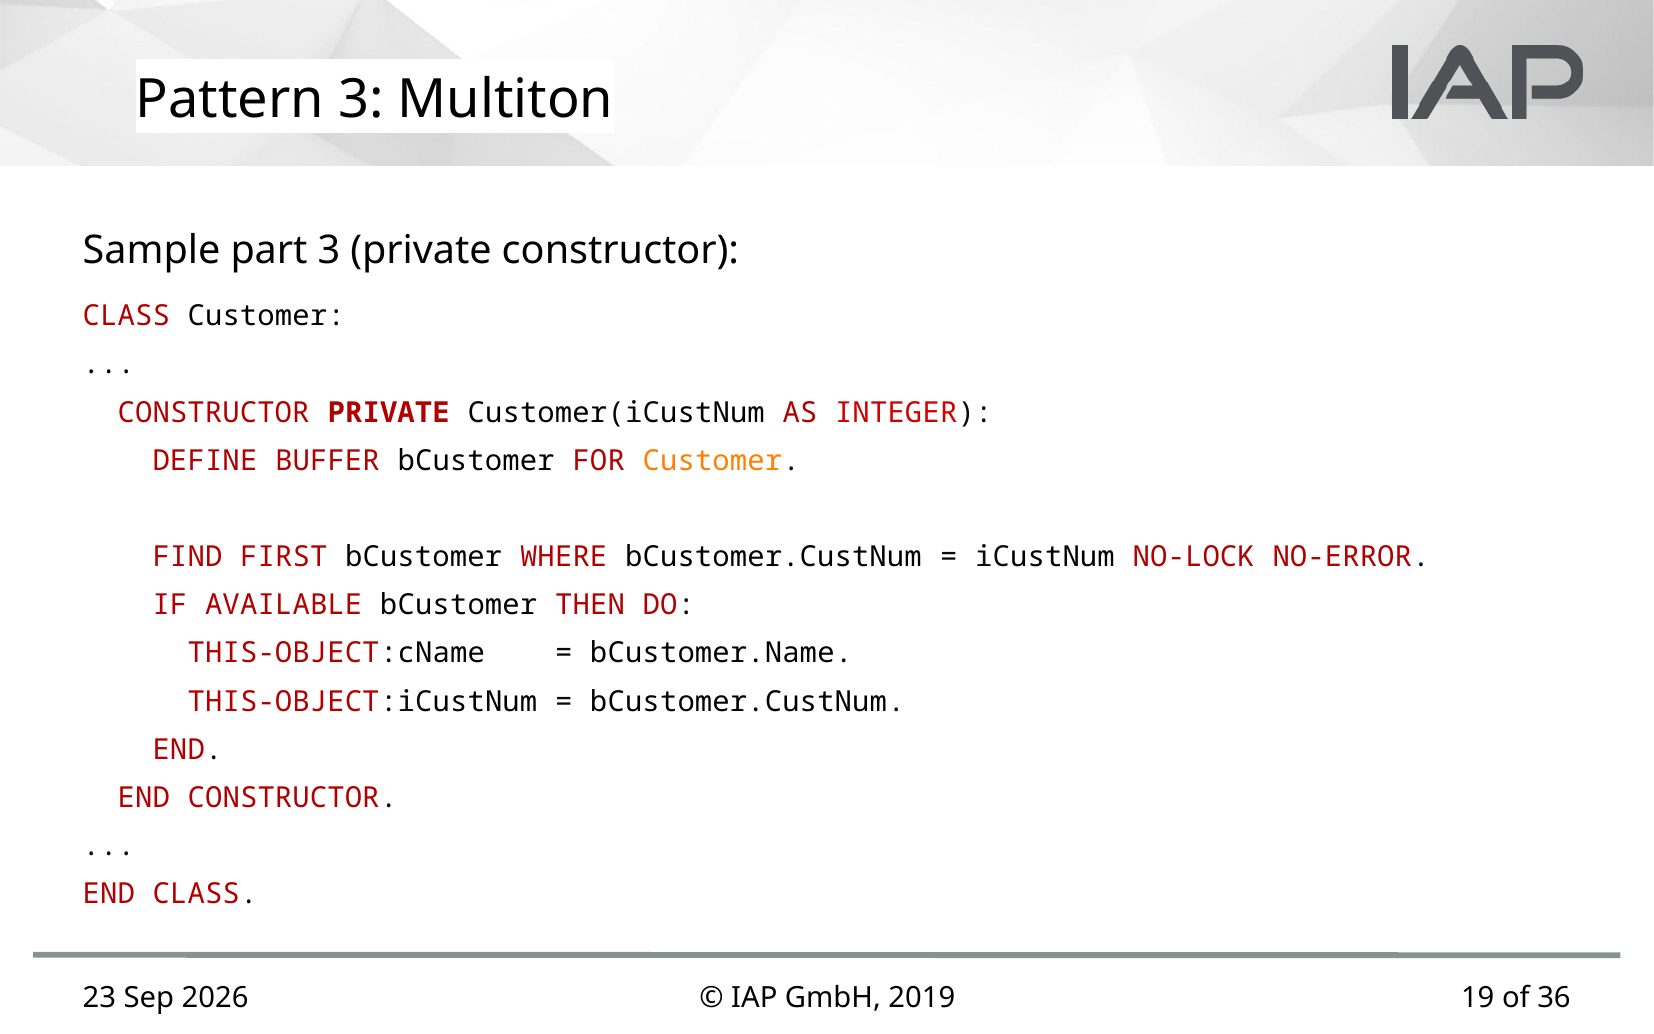

# Pattern 3: Multiton
Sample part 3 (private constructor):
CLASS Customer:
...
 CONSTRUCTOR PRIVATE Customer(iCustNum AS INTEGER):
 DEFINE BUFFER bCustomer FOR Customer.
 FIND FIRST bCustomer WHERE bCustomer.CustNum = iCustNum NO-LOCK NO-ERROR.
 IF AVAILABLE bCustomer THEN DO:
 THIS-OBJECT:cName = bCustomer.Name.
 THIS-OBJECT:iCustNum = bCustomer.CustNum.
 END.
 END CONSTRUCTOR.
...
END CLASS.
© IAP GmbH, 2019
19